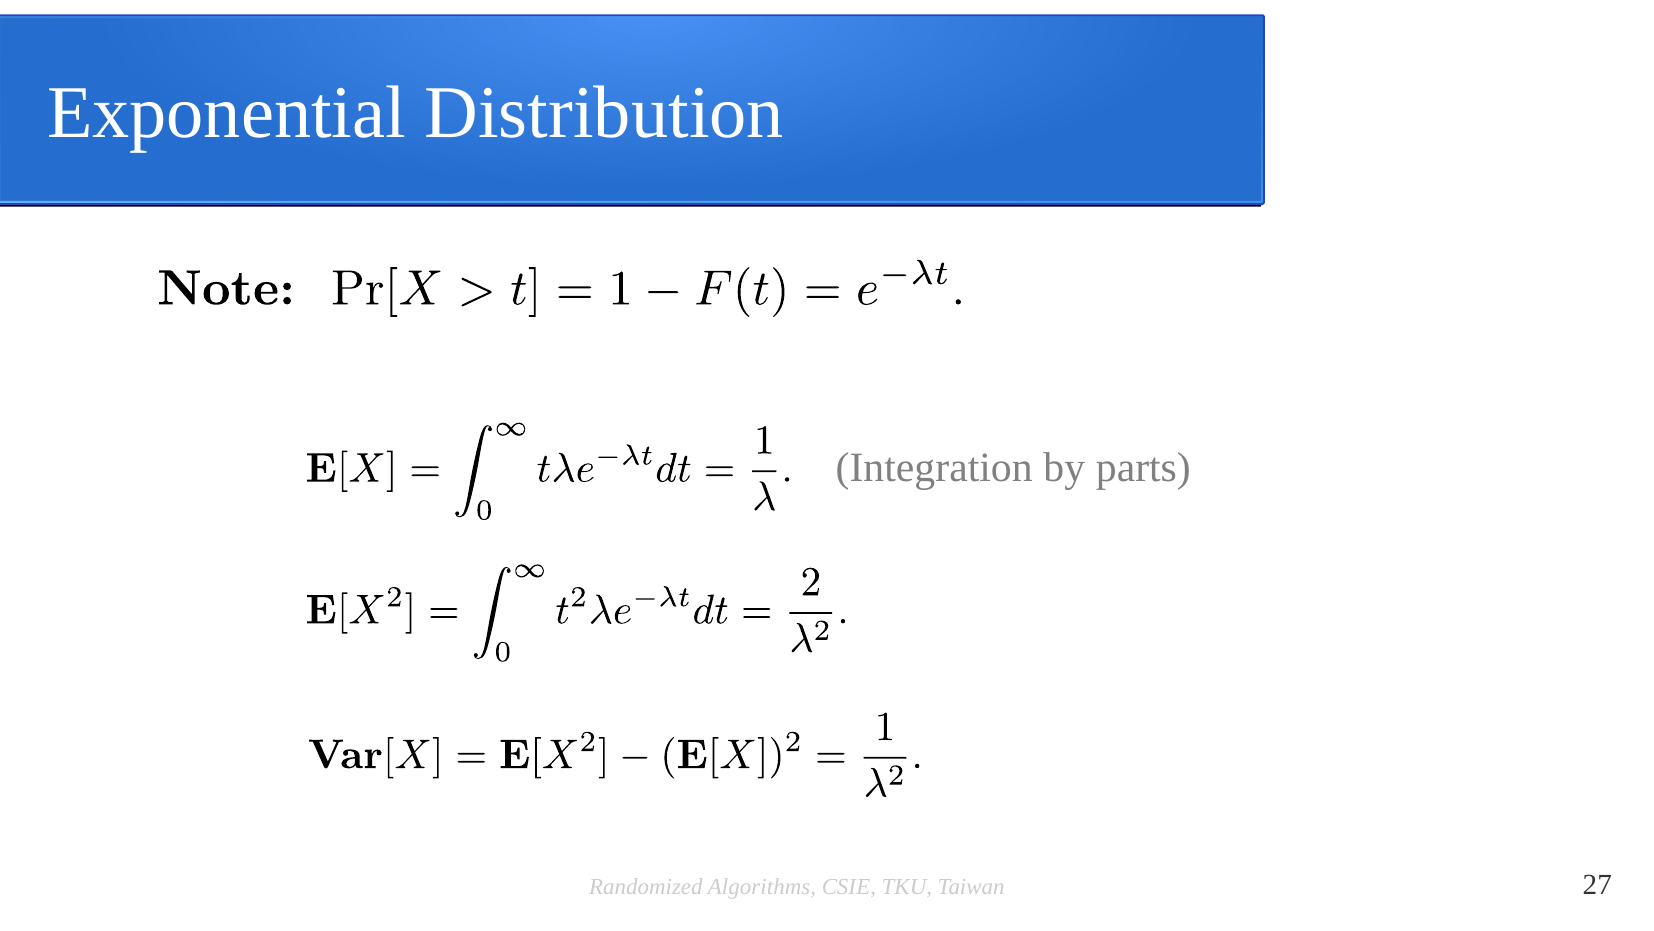

# Exponential Distribution
(Integration by parts)
27
Randomized Algorithms, CSIE, TKU, Taiwan